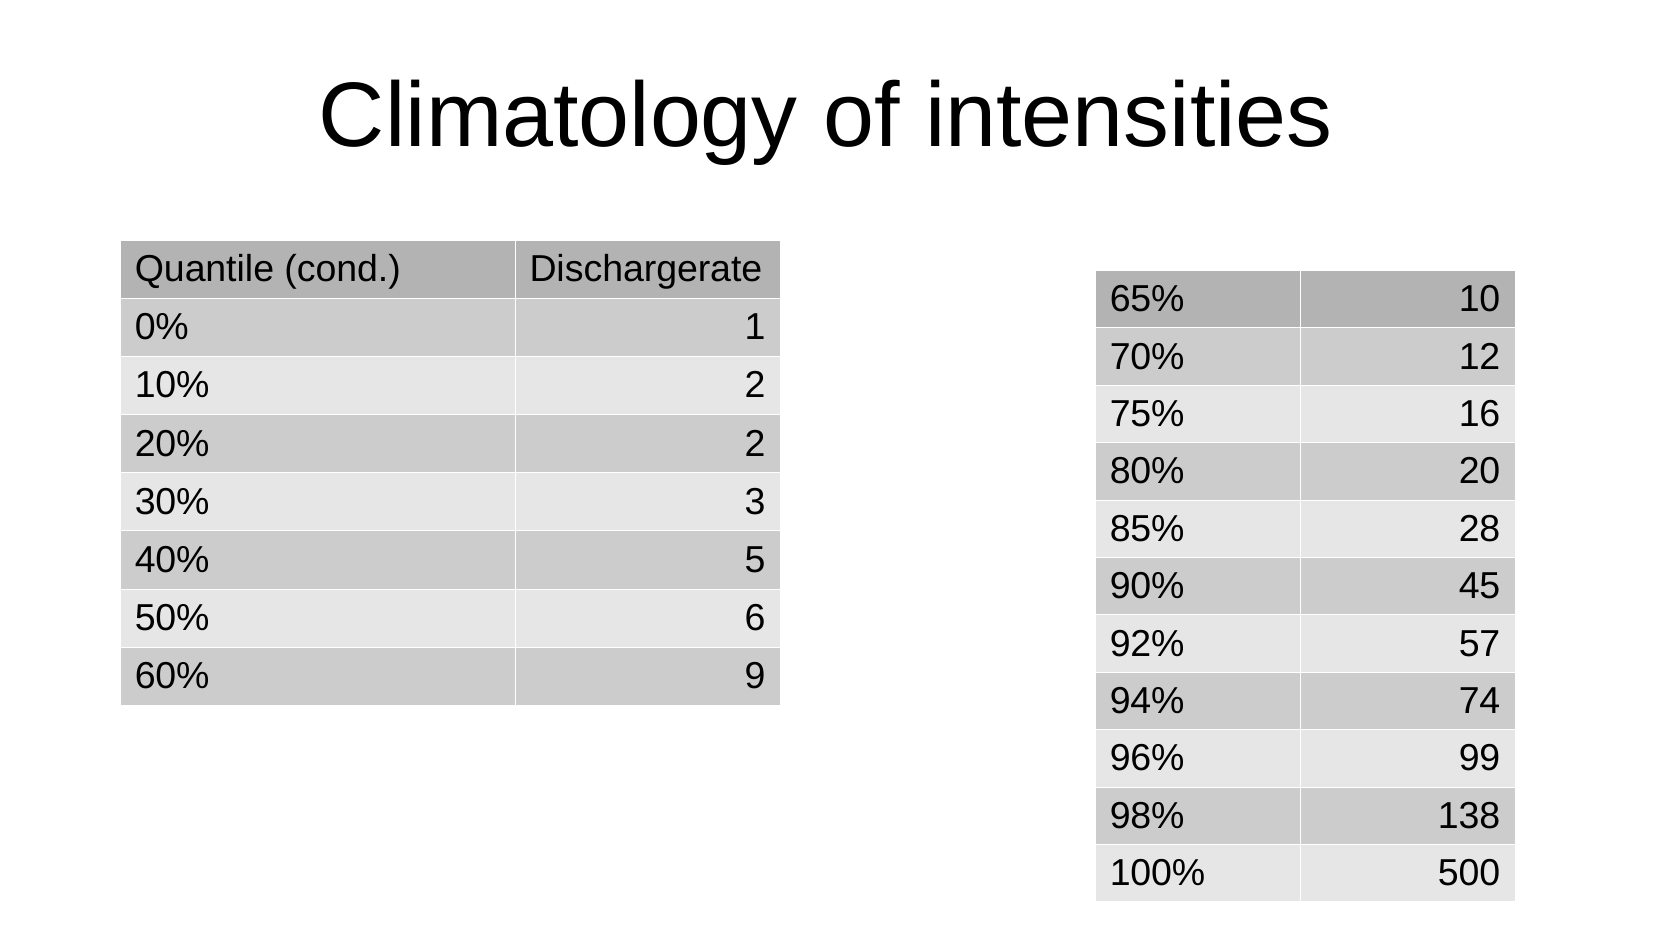

# Climatology of intensities
| Quantile (cond.) | Dischargerate |
| --- | --- |
| 0% | 1 |
| 10% | 2 |
| 20% | 2 |
| 30% | 3 |
| 40% | 5 |
| 50% | 6 |
| 60% | 9 |
| 65% | 10 |
| --- | --- |
| 70% | 12 |
| 75% | 16 |
| 80% | 20 |
| 85% | 28 |
| 90% | 45 |
| 92% | 57 |
| 94% | 74 |
| 96% | 99 |
| 98% | 138 |
| 100% | 500 |